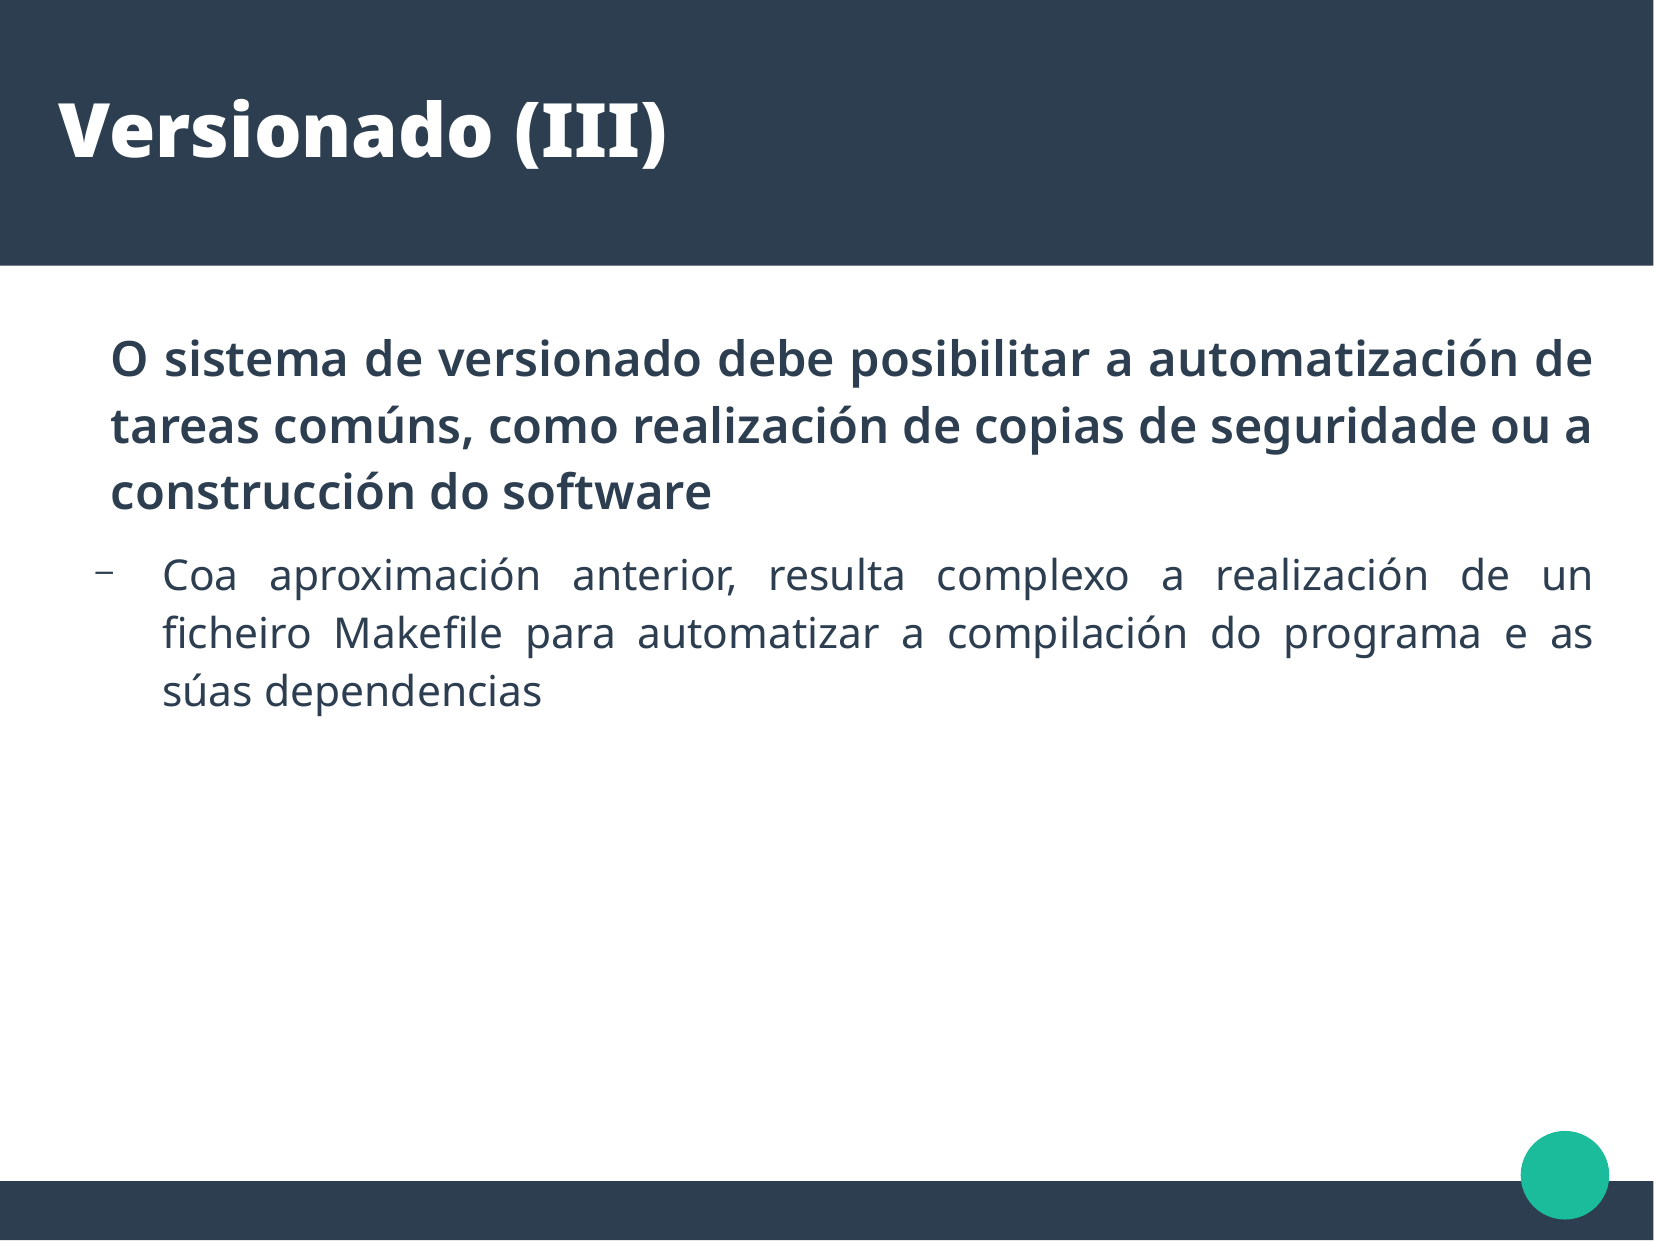

# Versionado (III)
O sistema de versionado debe posibilitar a automatización de tareas comúns, como realización de copias de seguridade ou a construcción do software
Coa aproximación anterior, resulta complexo a realización de un ficheiro Makefile para automatizar a compilación do programa e as súas dependencias